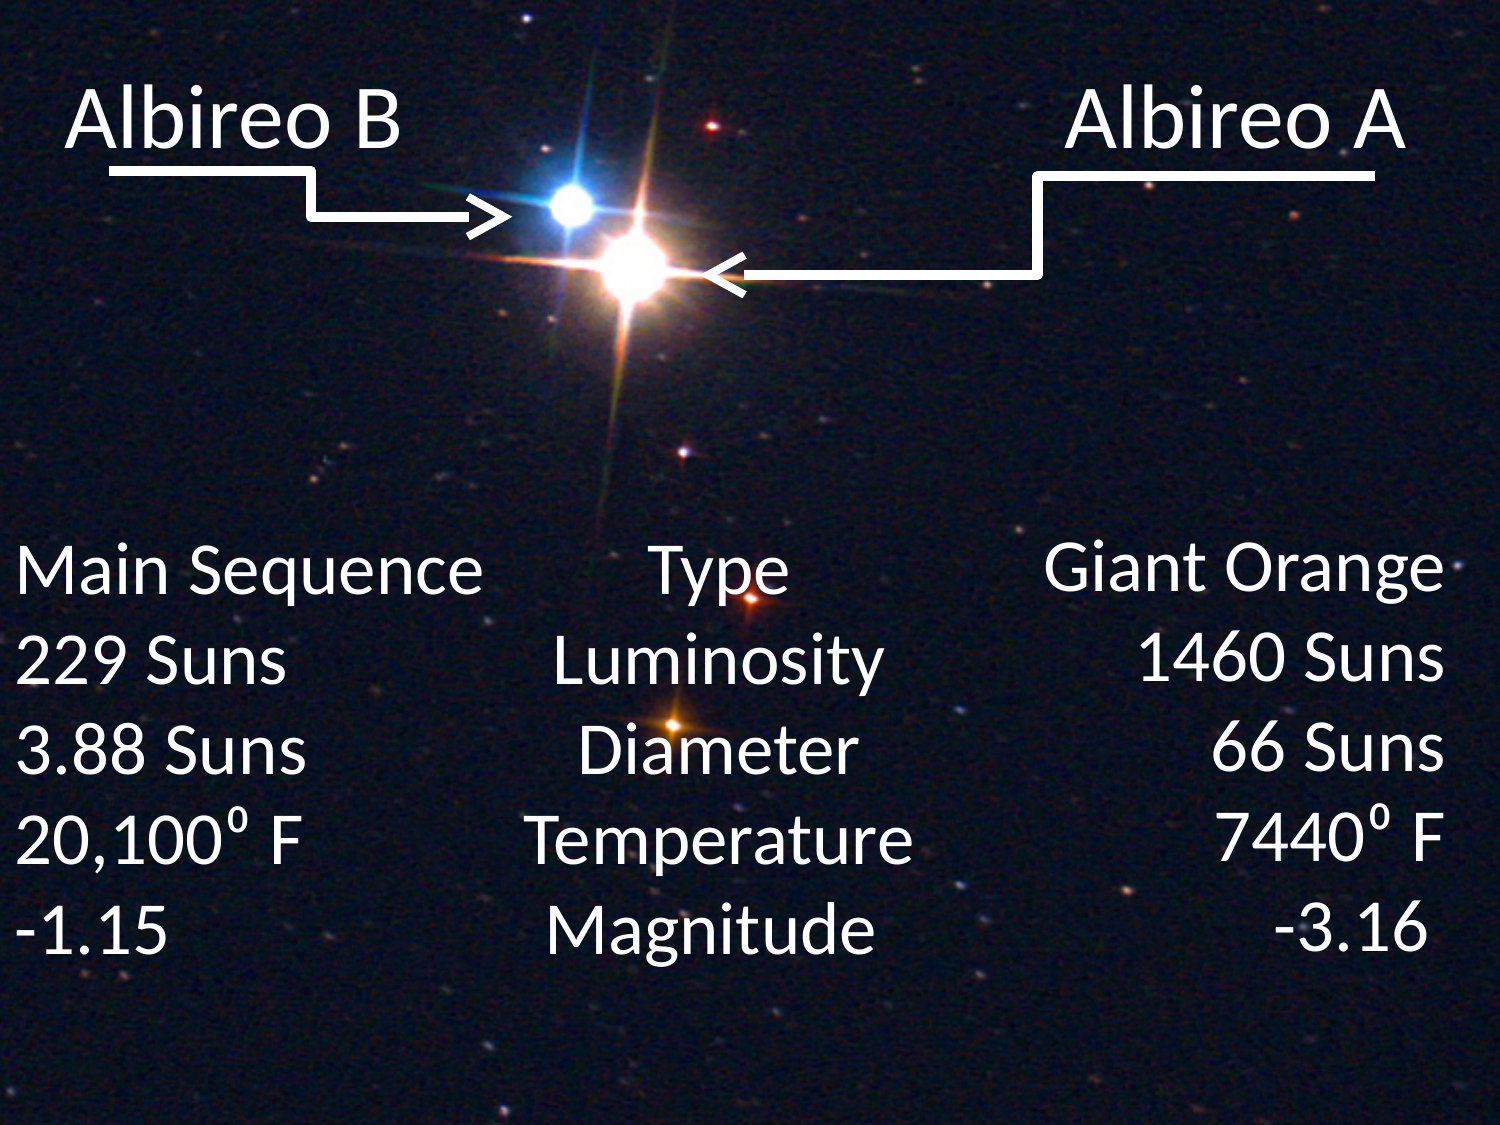

Albireo B
Albireo A
Giant Orange
1460 Suns
66 Suns
7440⁰ F
-3.16
Main Sequence
229 Suns
3.88 Suns
20,100⁰ F
-1.15
Type
Luminosity
Diameter
Temperature
Magnitude